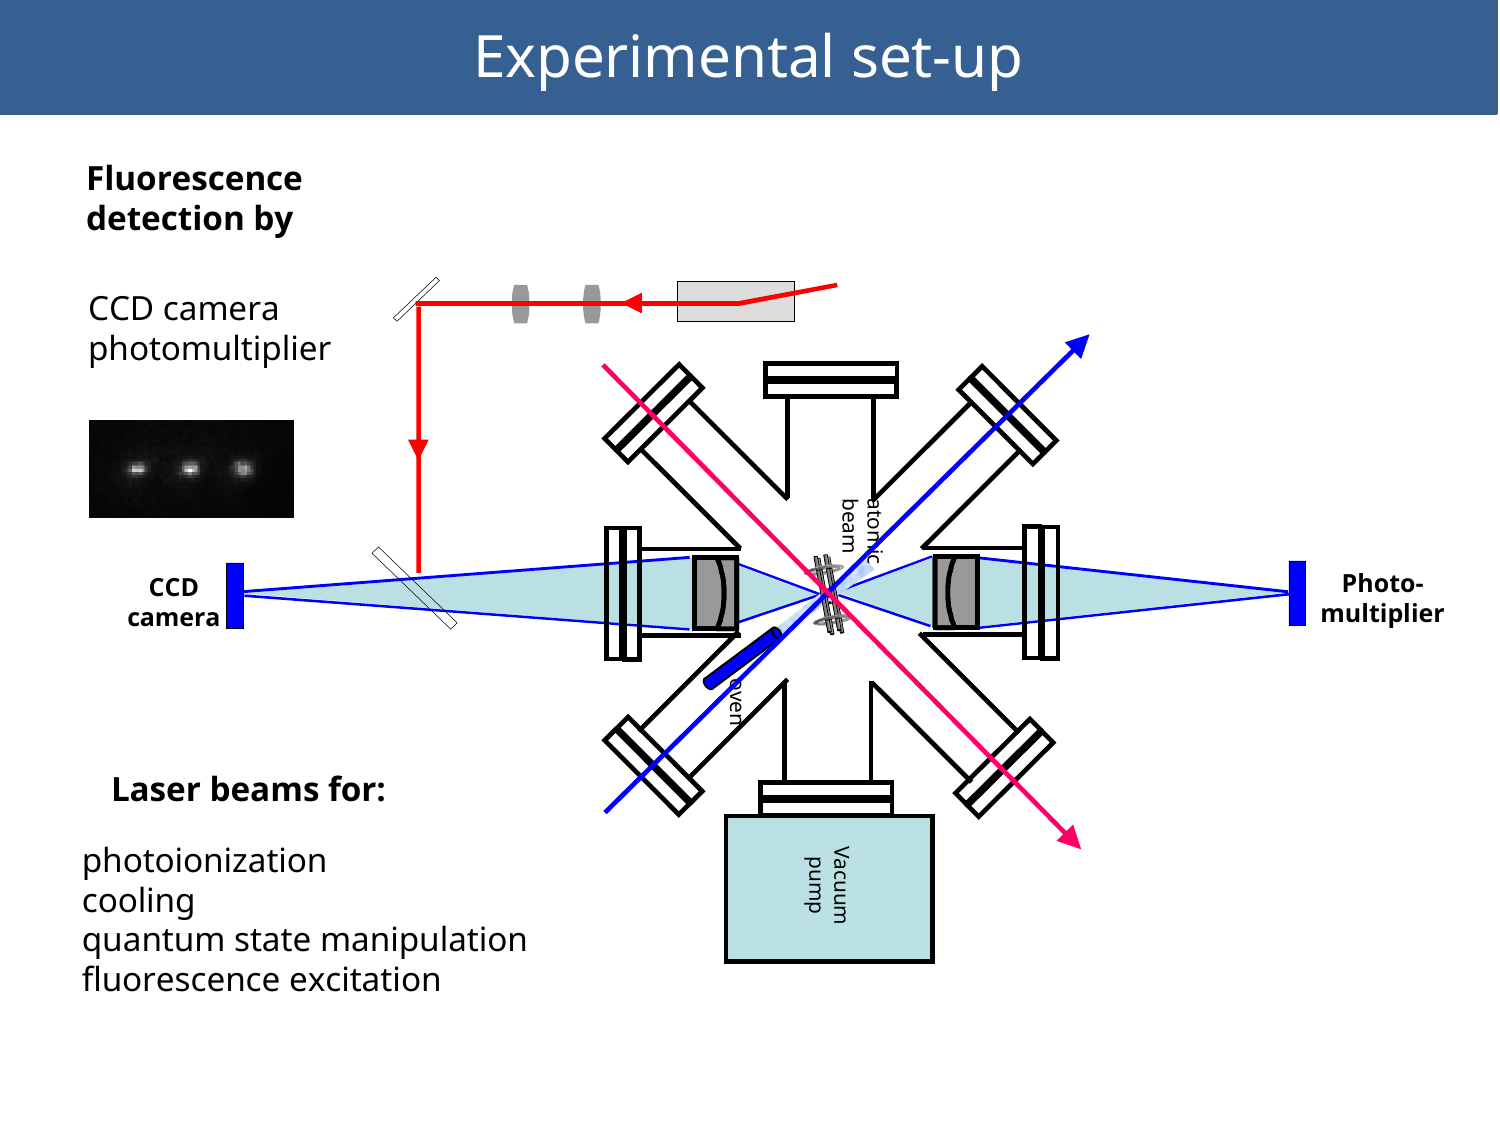

# Experimental set-up
Fluorescence
detection by
CCD camera
photomultiplier
Laser beams for:
photoionization
cooling
quantum state manipulation
fluorescence excitation
atomic
beam
Photo-
multiplier
CCD
camera
oven
Vacuum
pump